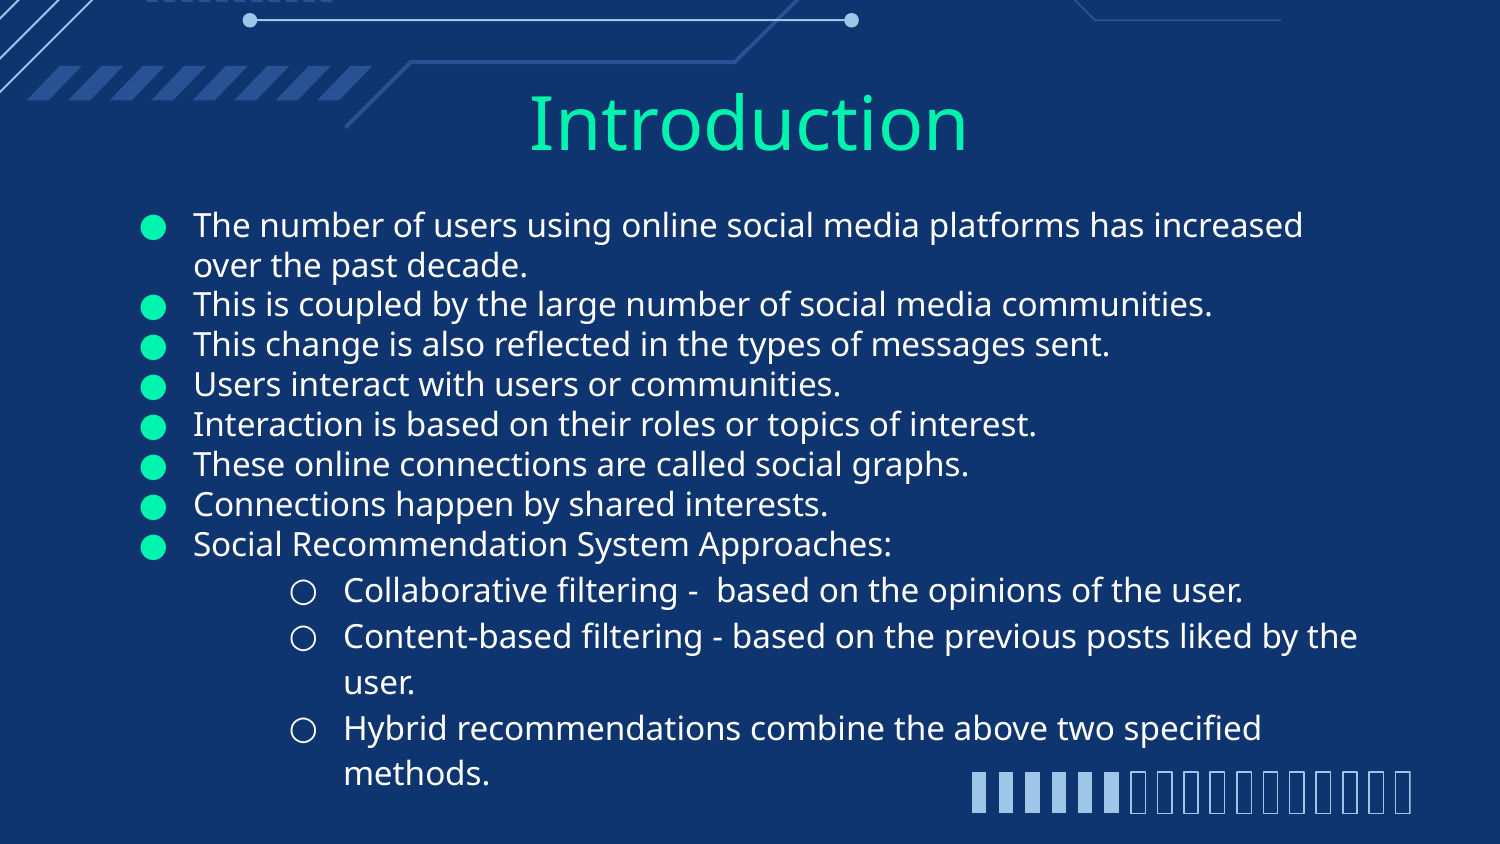

# Introduction
The number of users using online social media platforms has increased over the past decade.
This is coupled by the large number of social media communities.
This change is also reflected in the types of messages sent.
Users interact with users or communities.
Interaction is based on their roles or topics of interest.
These online connections are called social graphs.
Connections happen by shared interests.
Social Recommendation System Approaches:
Collaborative filtering - based on the opinions of the user.
Content-based filtering - based on the previous posts liked by the user.
Hybrid recommendations combine the above two specified methods.